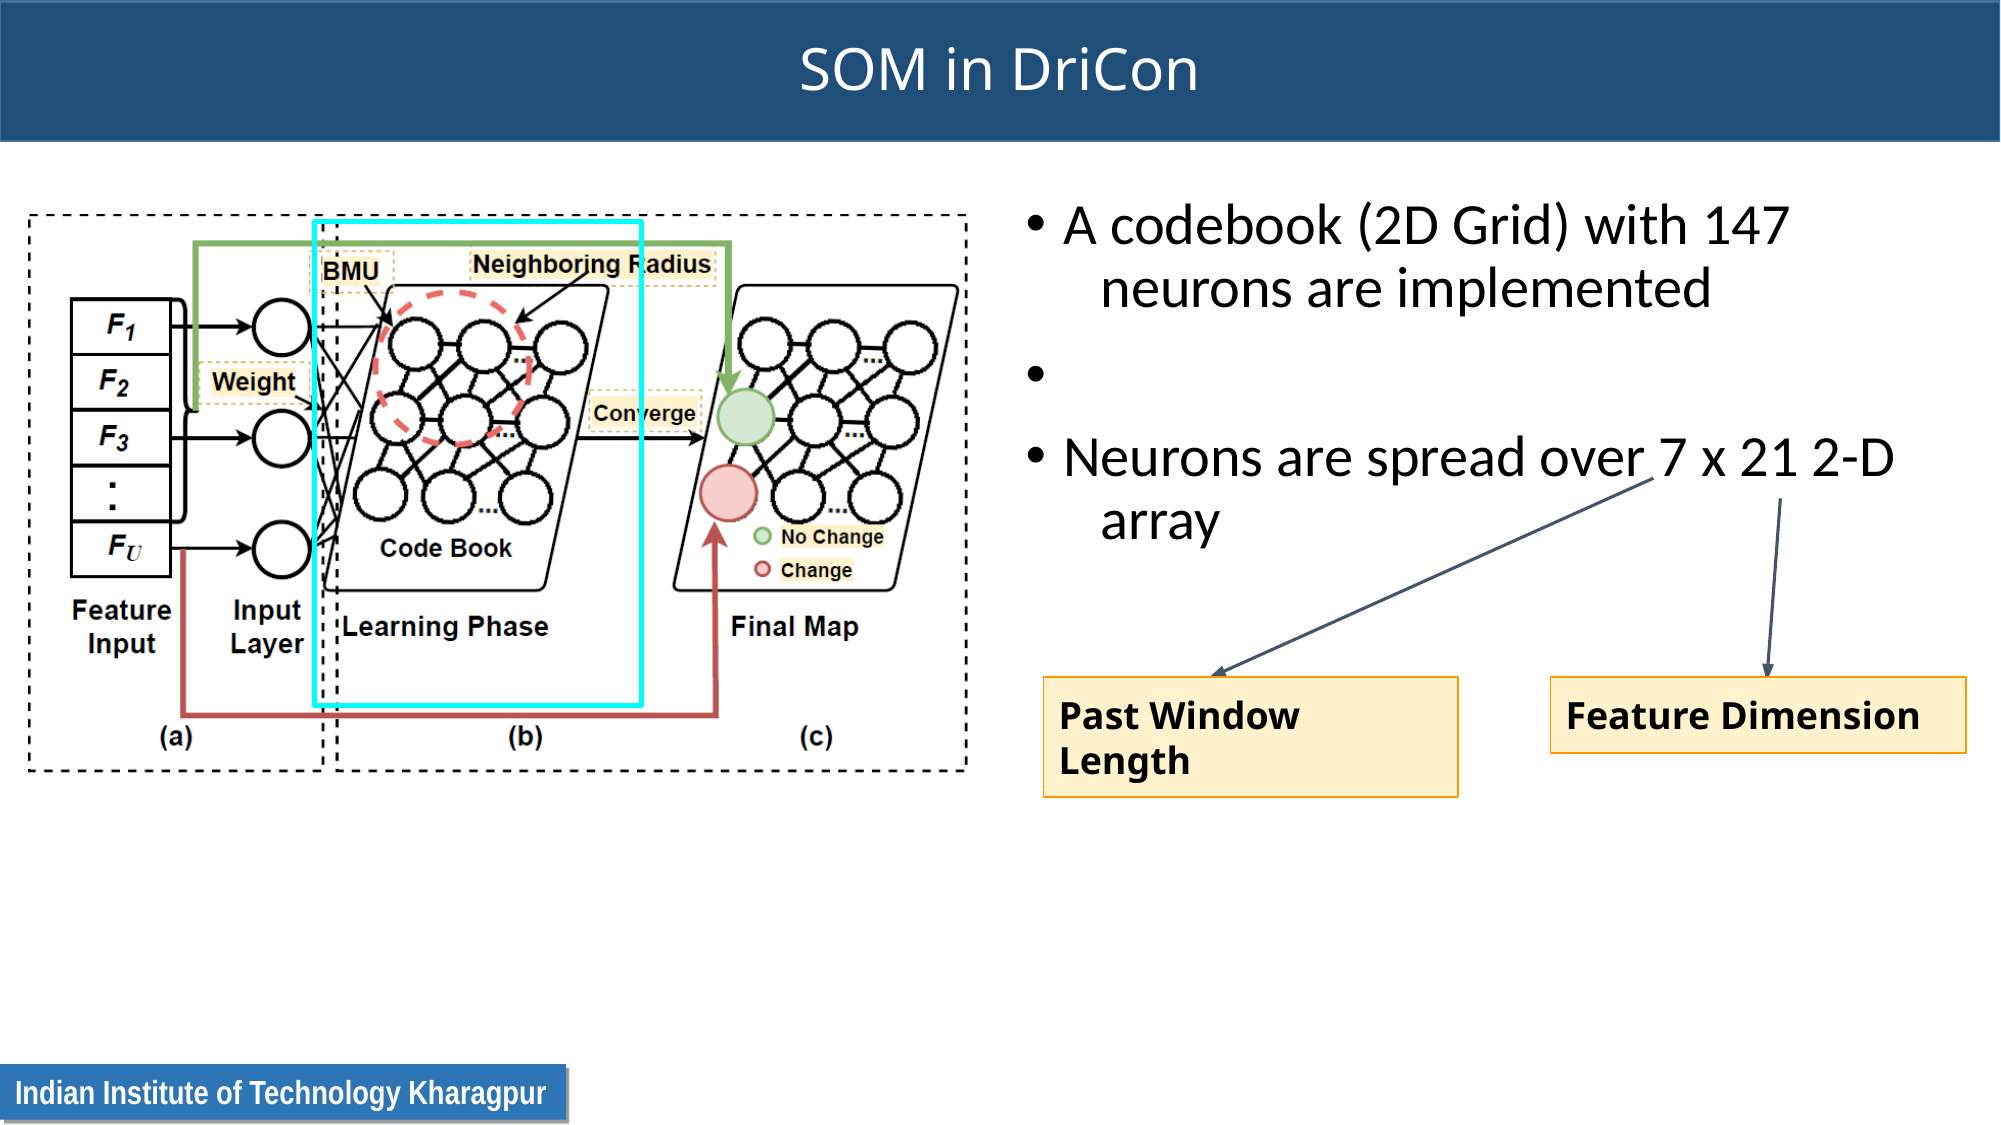

SOM in DriCon
# A codebook (2D Grid) with 147 neurons are implemented
Neurons are spread over 7 x 21 2-D array
Past Window Length
Feature Dimension